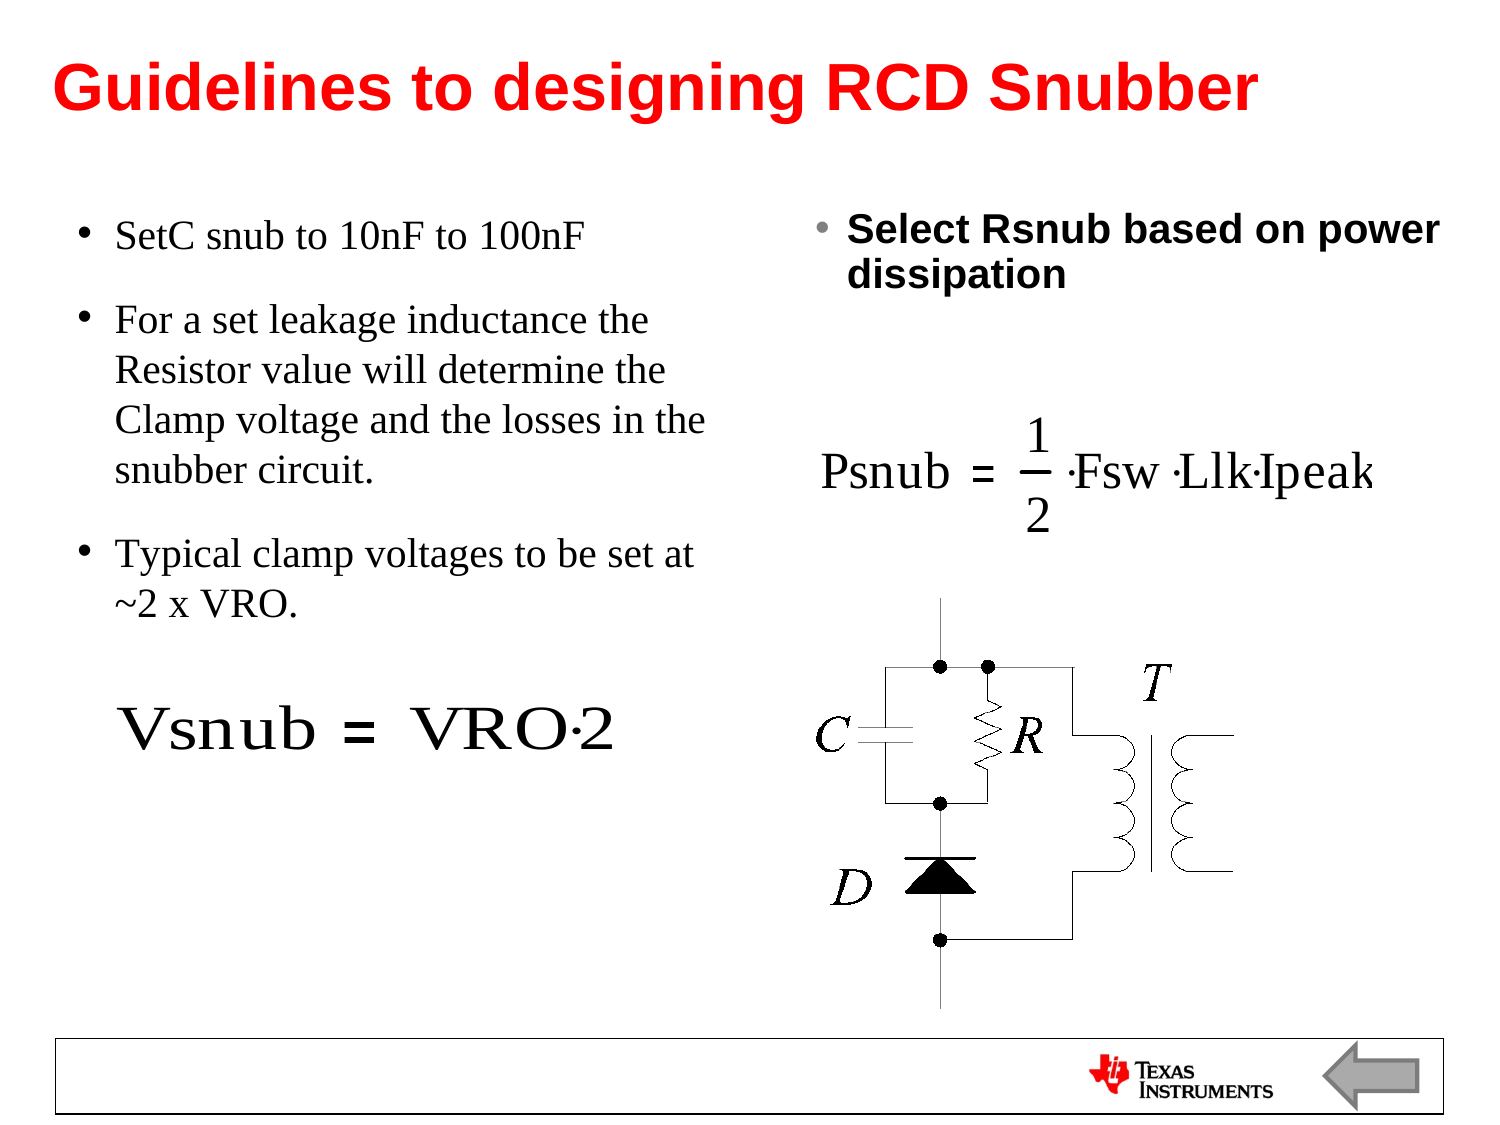

# Guidelines to designing RCD Snubber
SetC snub to 10nF to 100nF
For a set leakage inductance the Resistor value will determine the Clamp voltage and the losses in the snubber circuit.
Typical clamp voltages to be set at ~2 x VRO.
Select Rsnub based on power dissipation